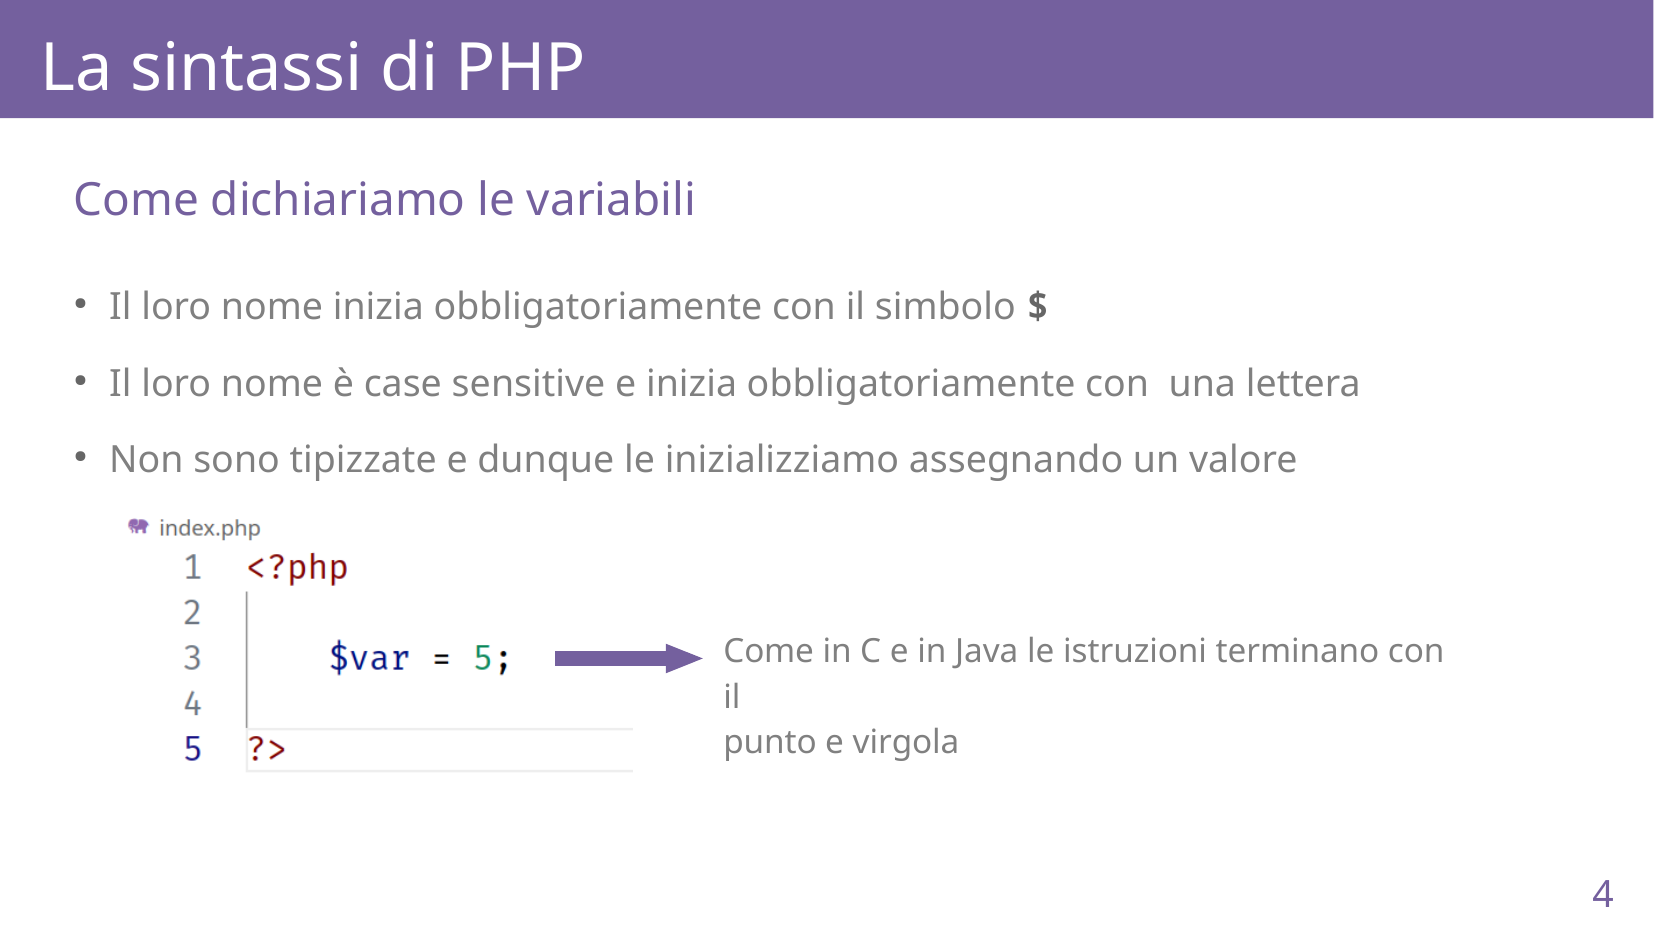

La sintassi di PHP
Come dichiariamo le variabili
Il loro nome inizia obbligatoriamente con il simbolo $
Il loro nome è case sensitive e inizia obbligatoriamente con una lettera
Non sono tipizzate e dunque le inizializziamo assegnando un valore
Come in C e in Java le istruzioni terminano con il
punto e virgola